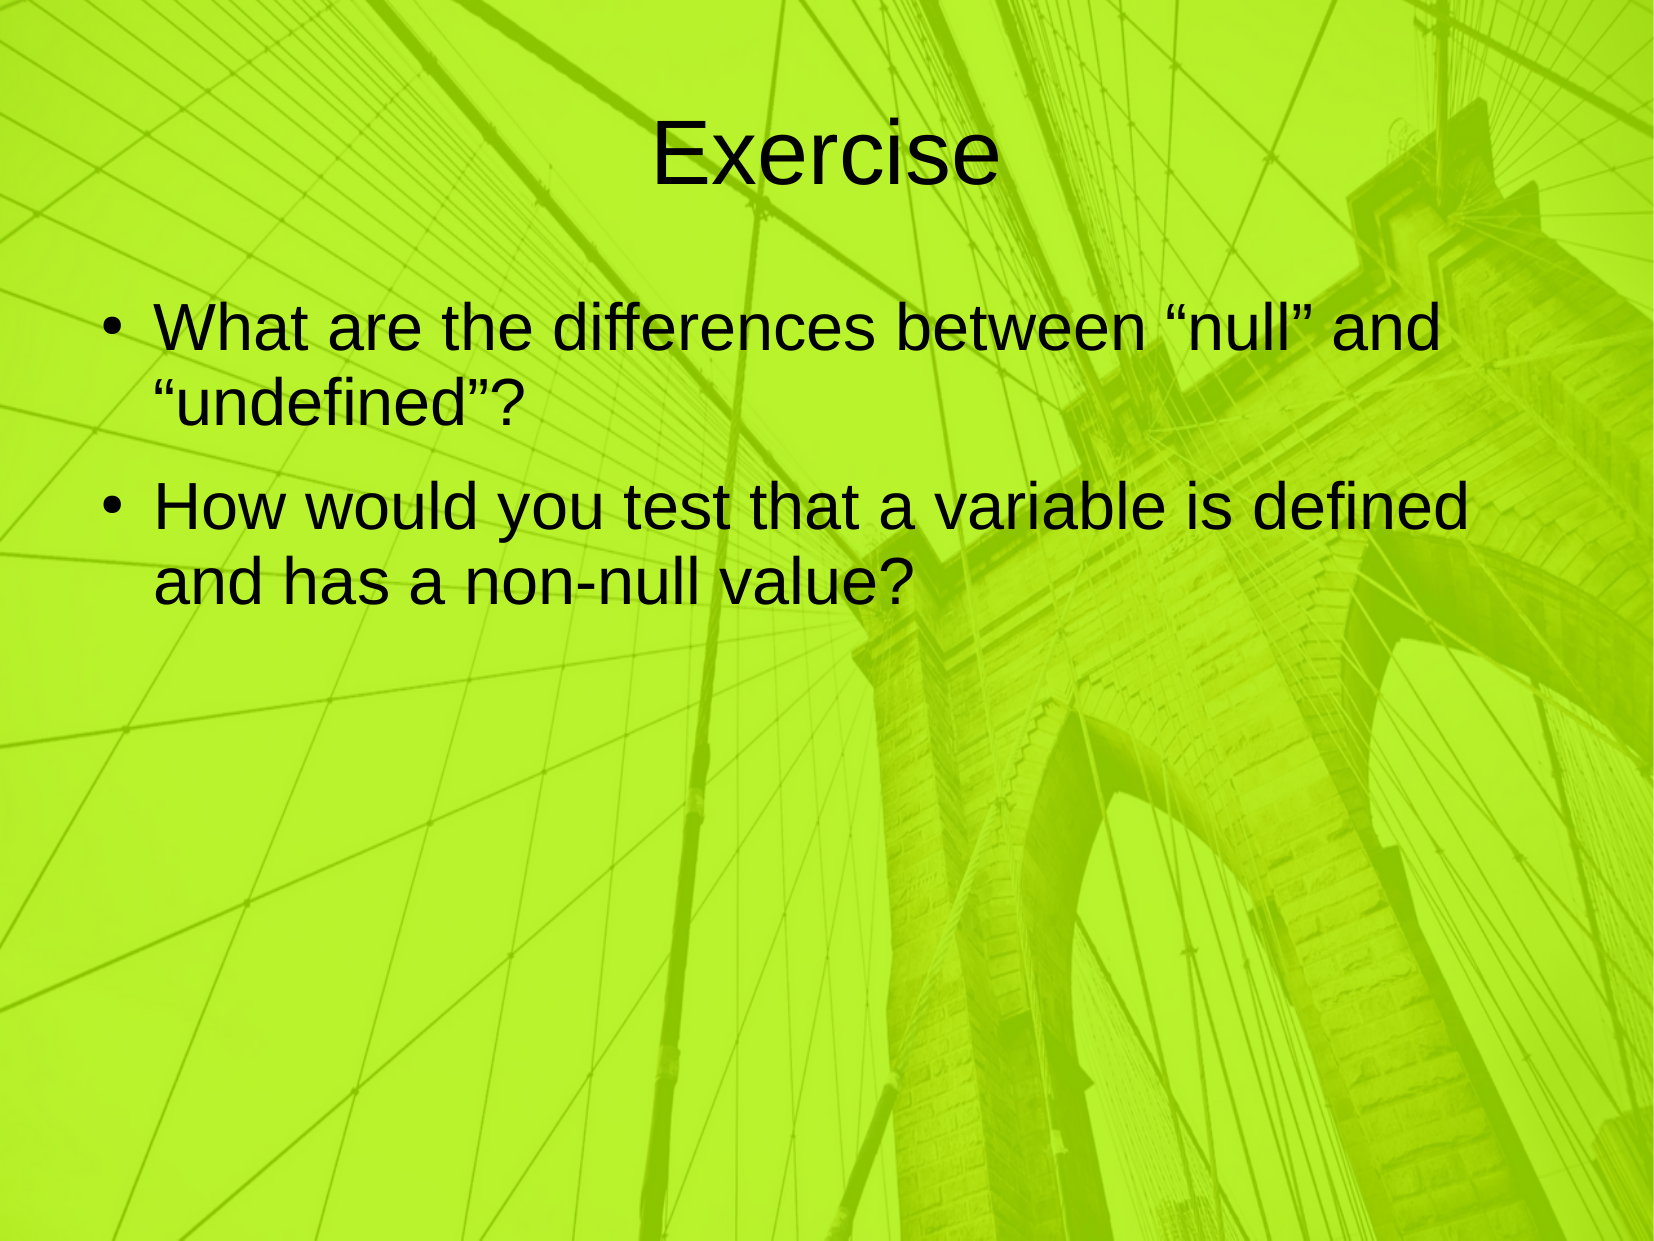

# Exercise
What are the differences between “null” and “undefined”?
How would you test that a variable is defined and has a non-null value?